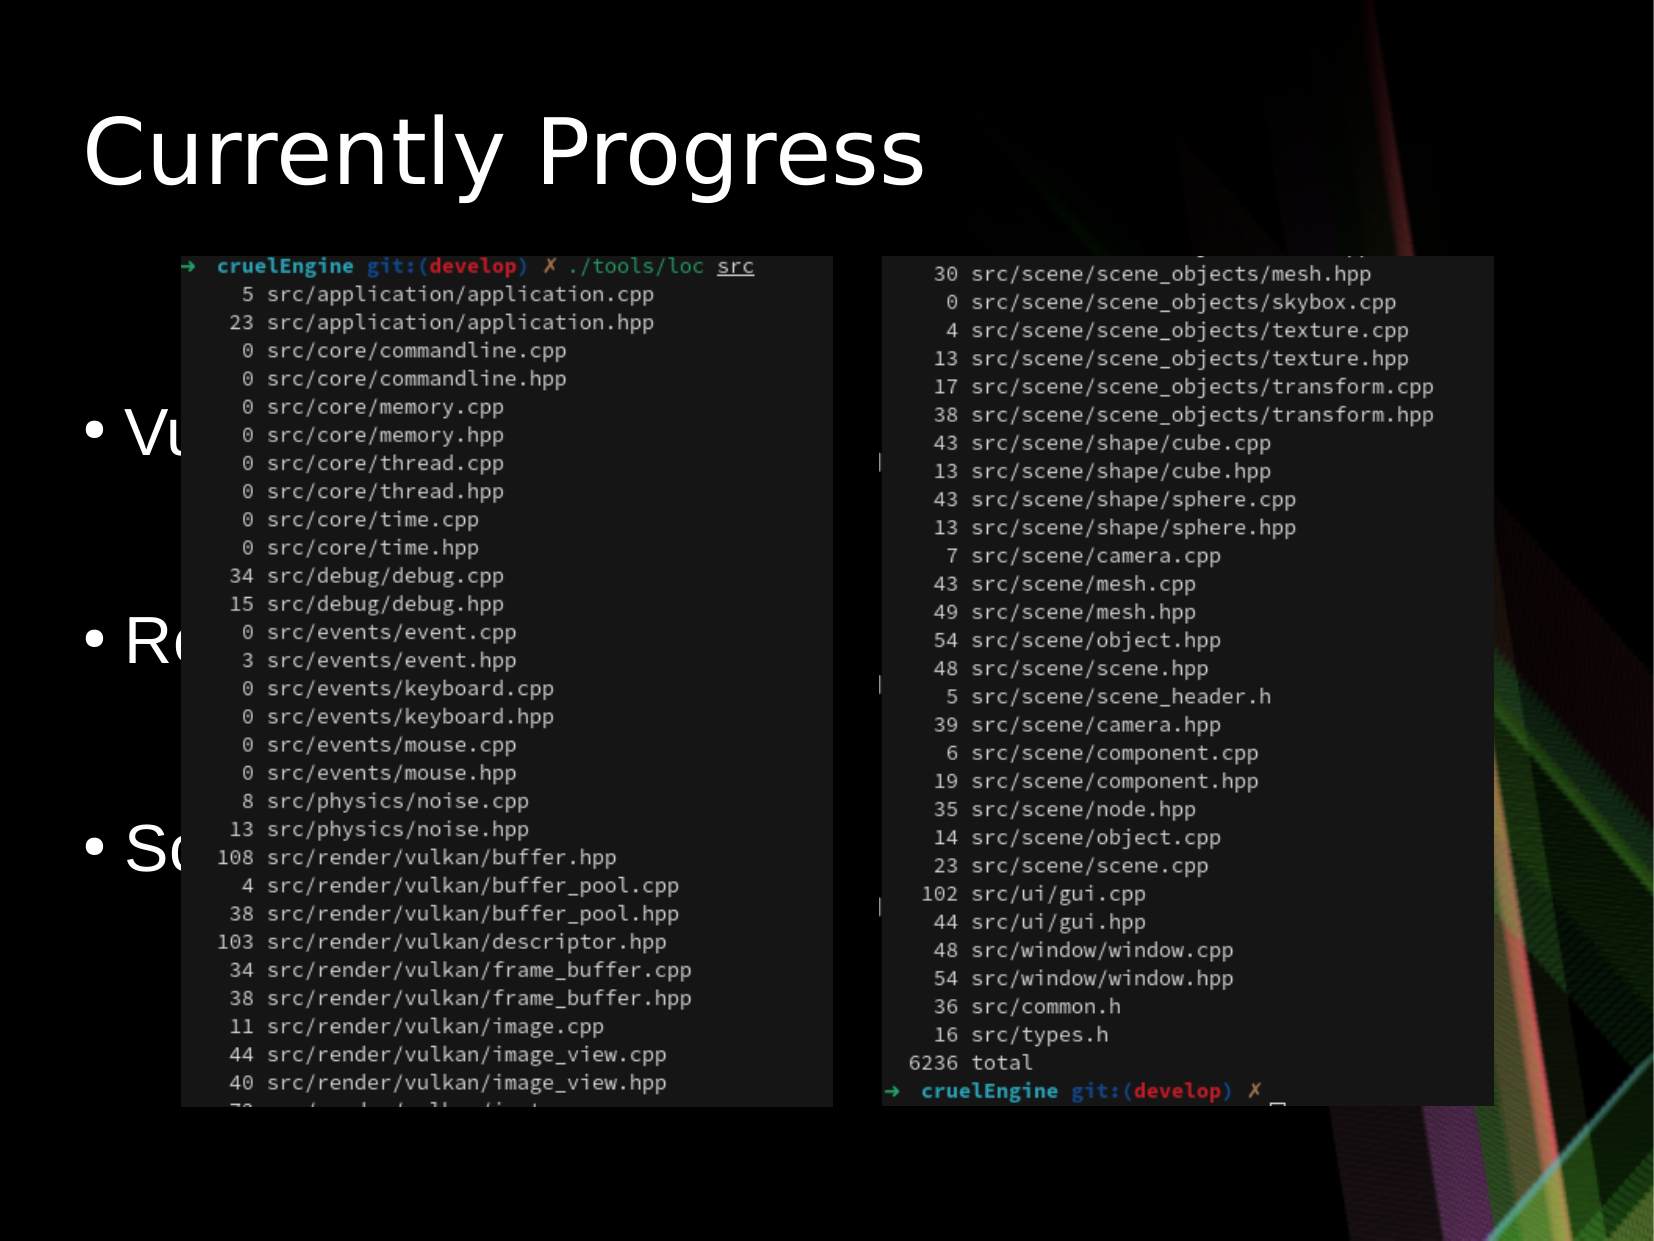

# Currently Progress
 Vulkan API wrap
 Renderer API
 Scene Graph